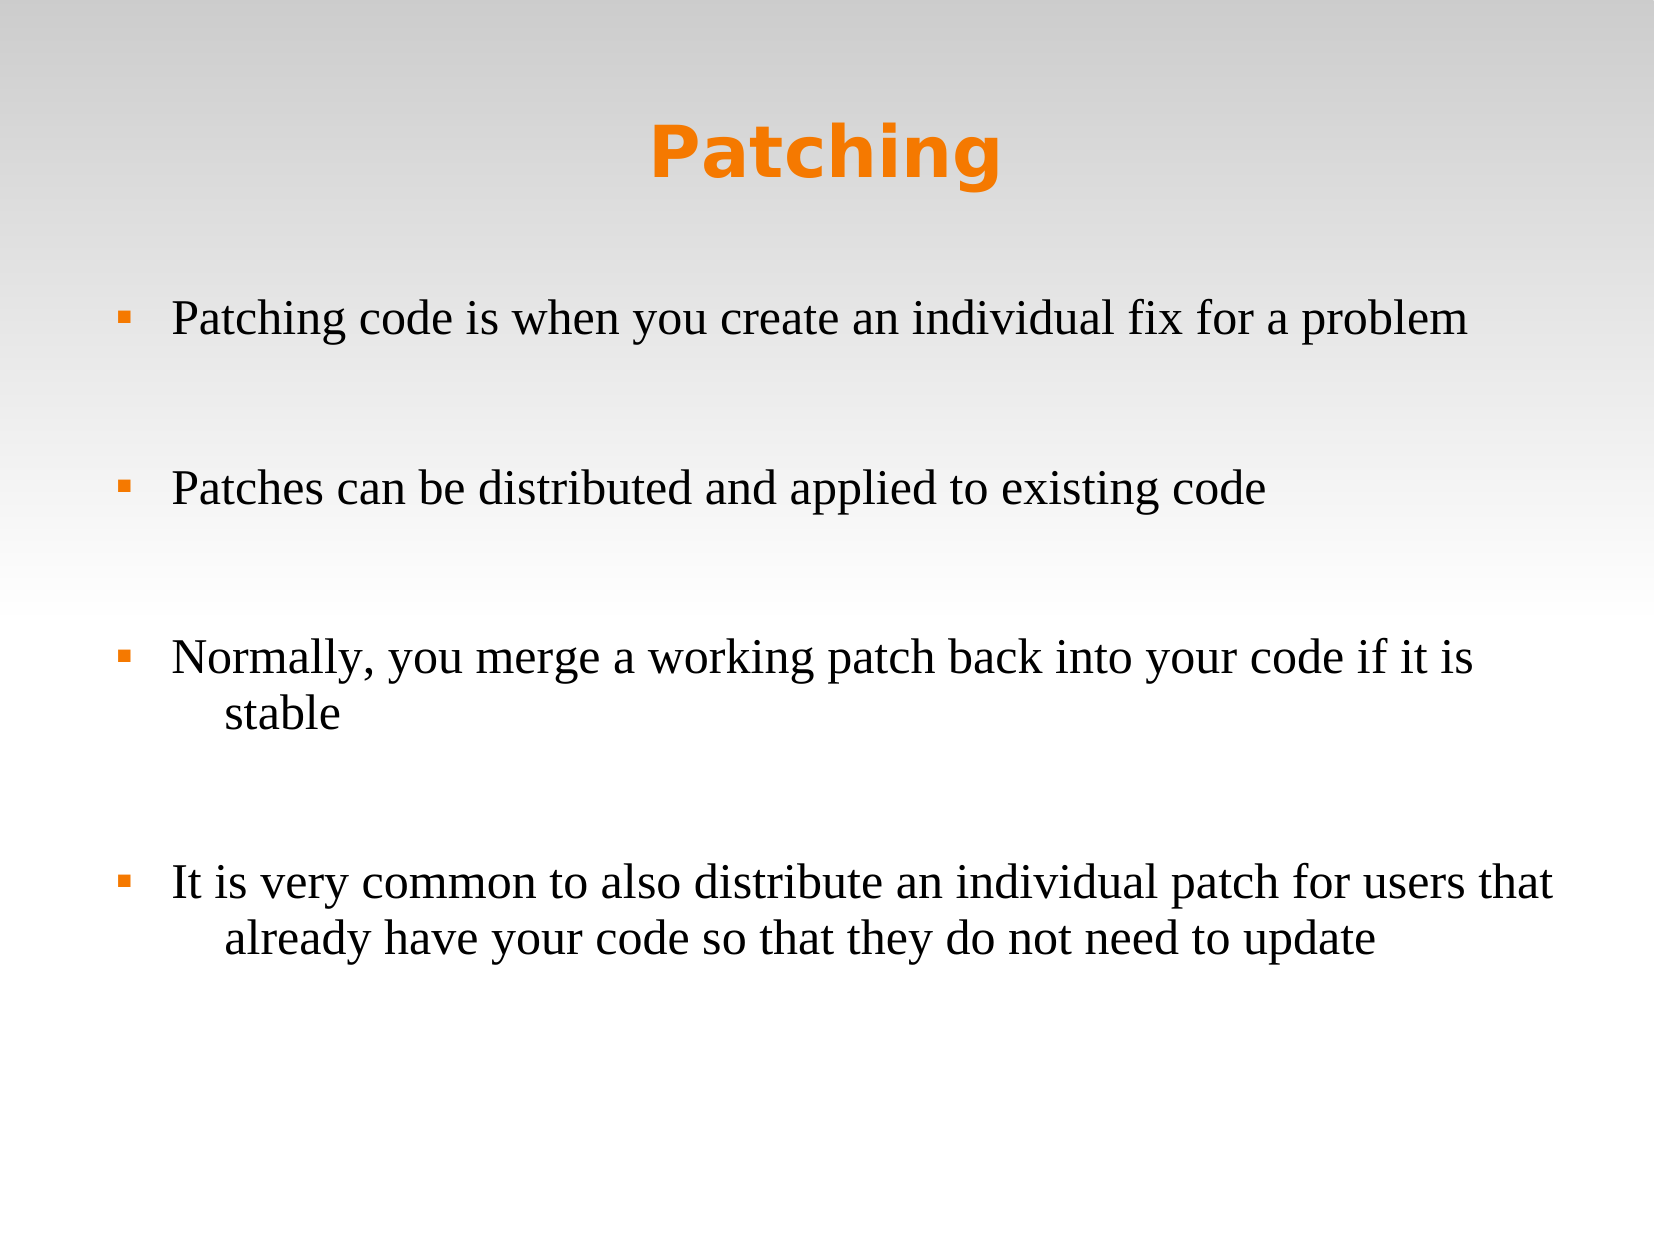

# Patching
Patching code is when you create an individual fix for a problem
Patches can be distributed and applied to existing code
Normally, you merge a working patch back into your code if it is stable
It is very common to also distribute an individual patch for users that already have your code so that they do not need to update